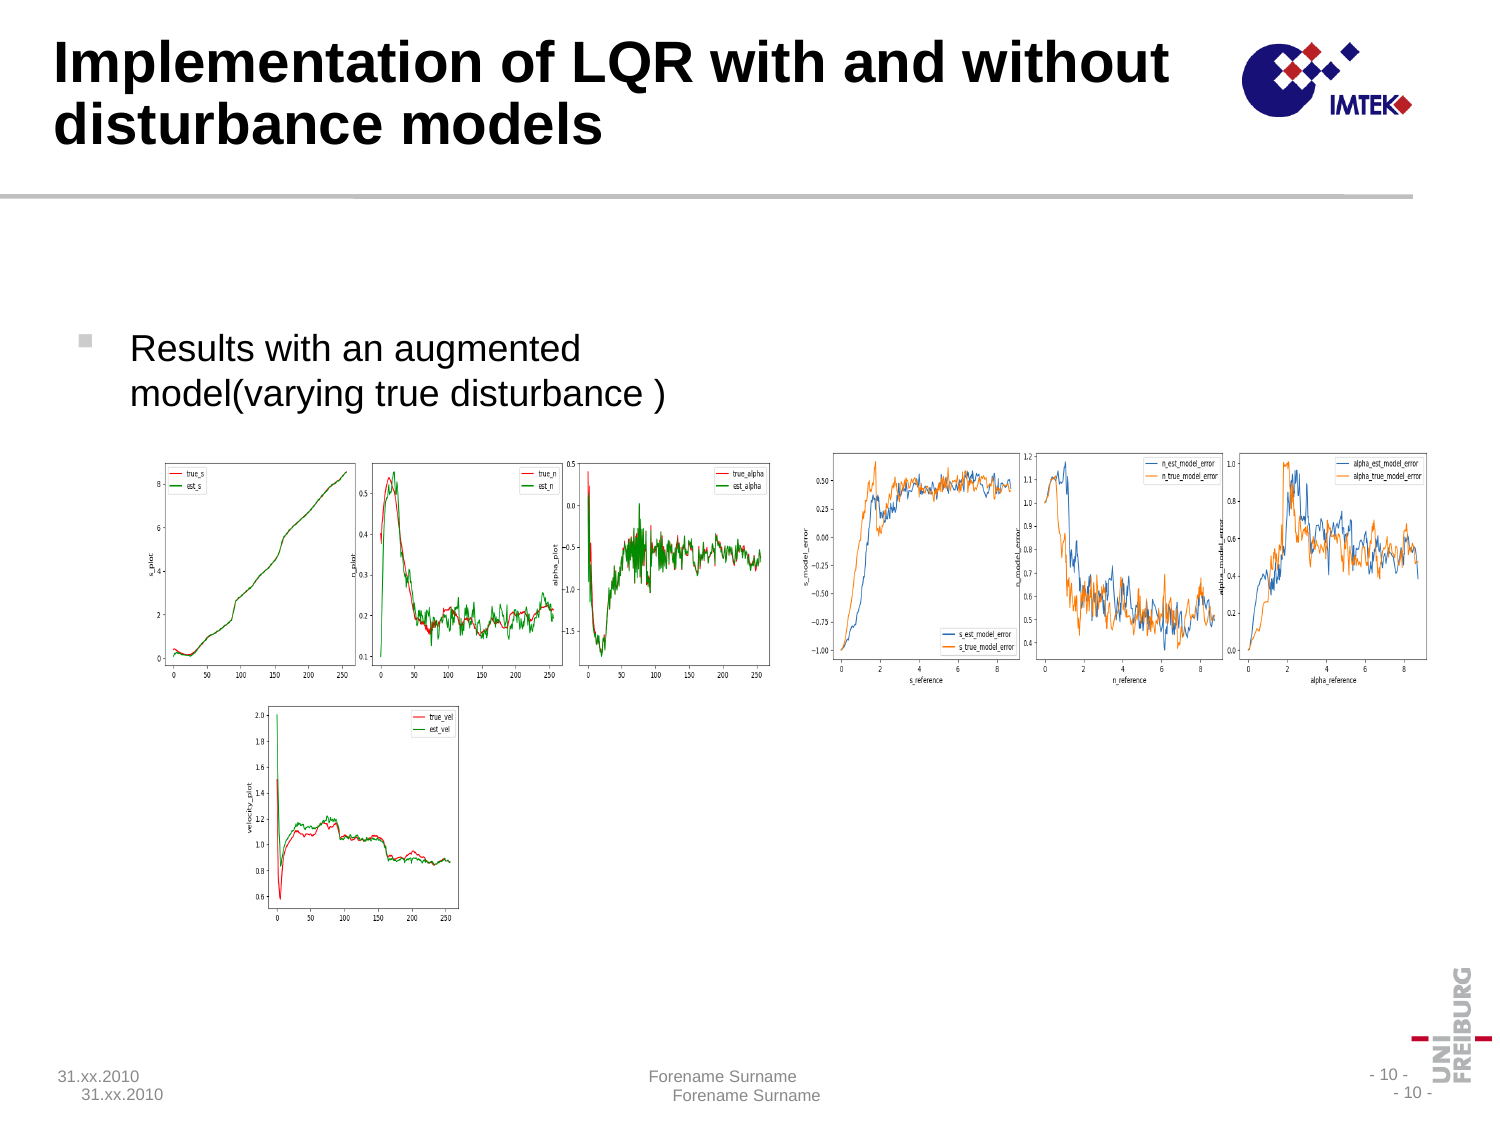

Implementation of LQR with and without disturbance models
Results with an augmented model(varying true disturbance )
 31.xx.2010
Forename Surname
 31.xx.2010
Forename Surname